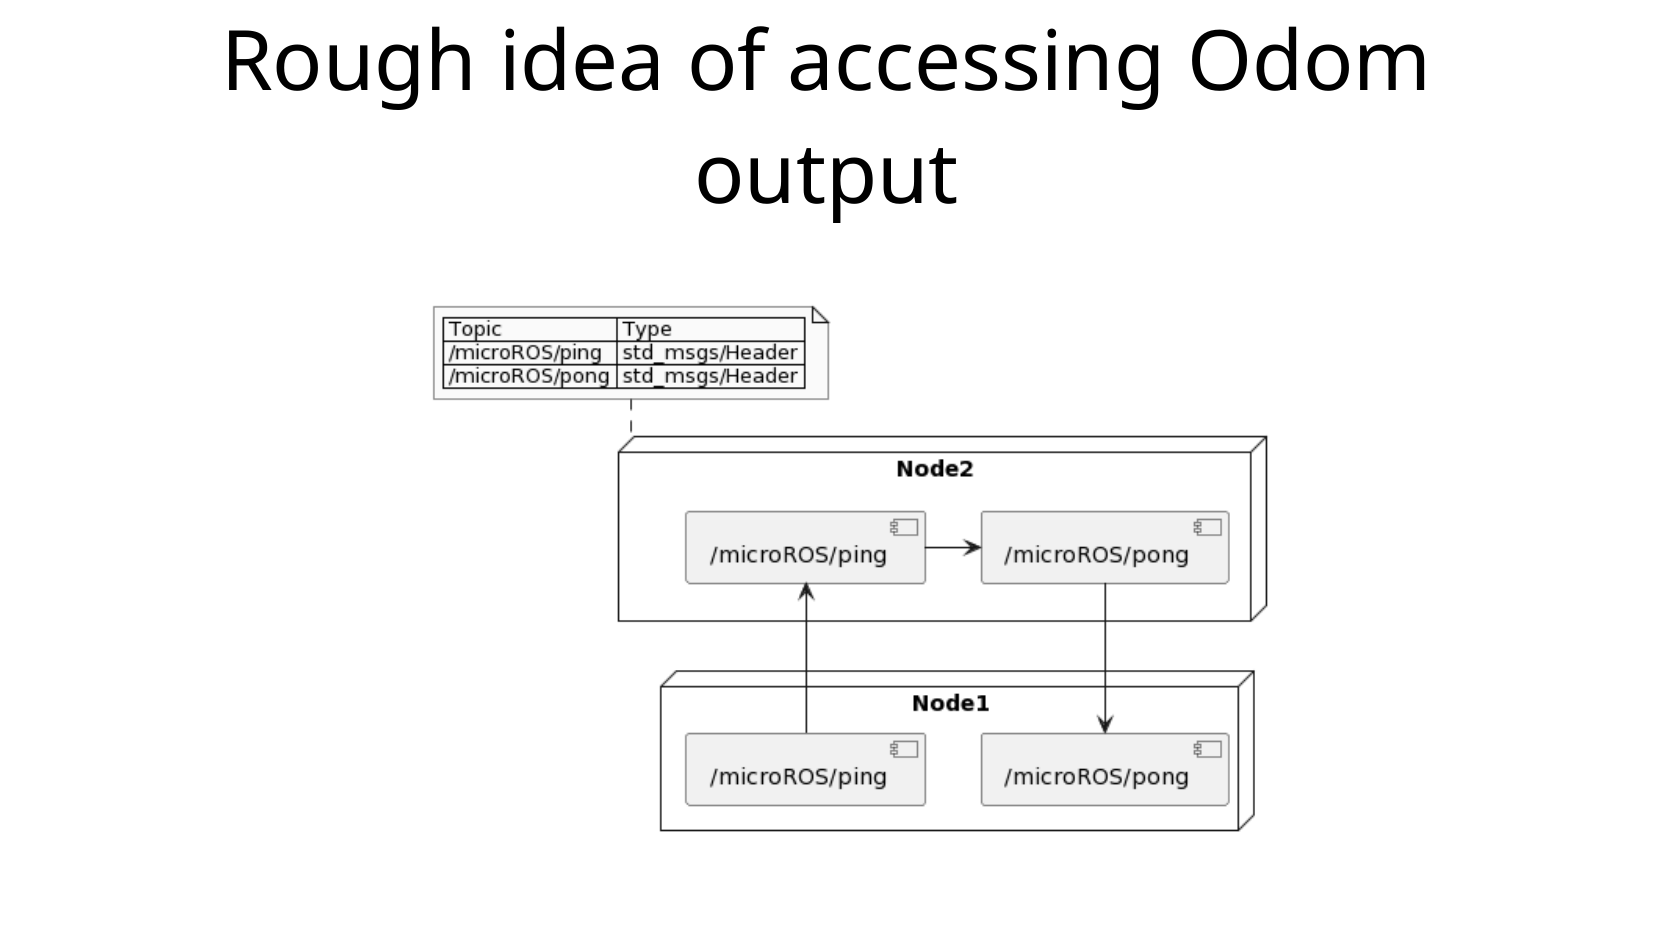

# Rough idea of accessing Odom output